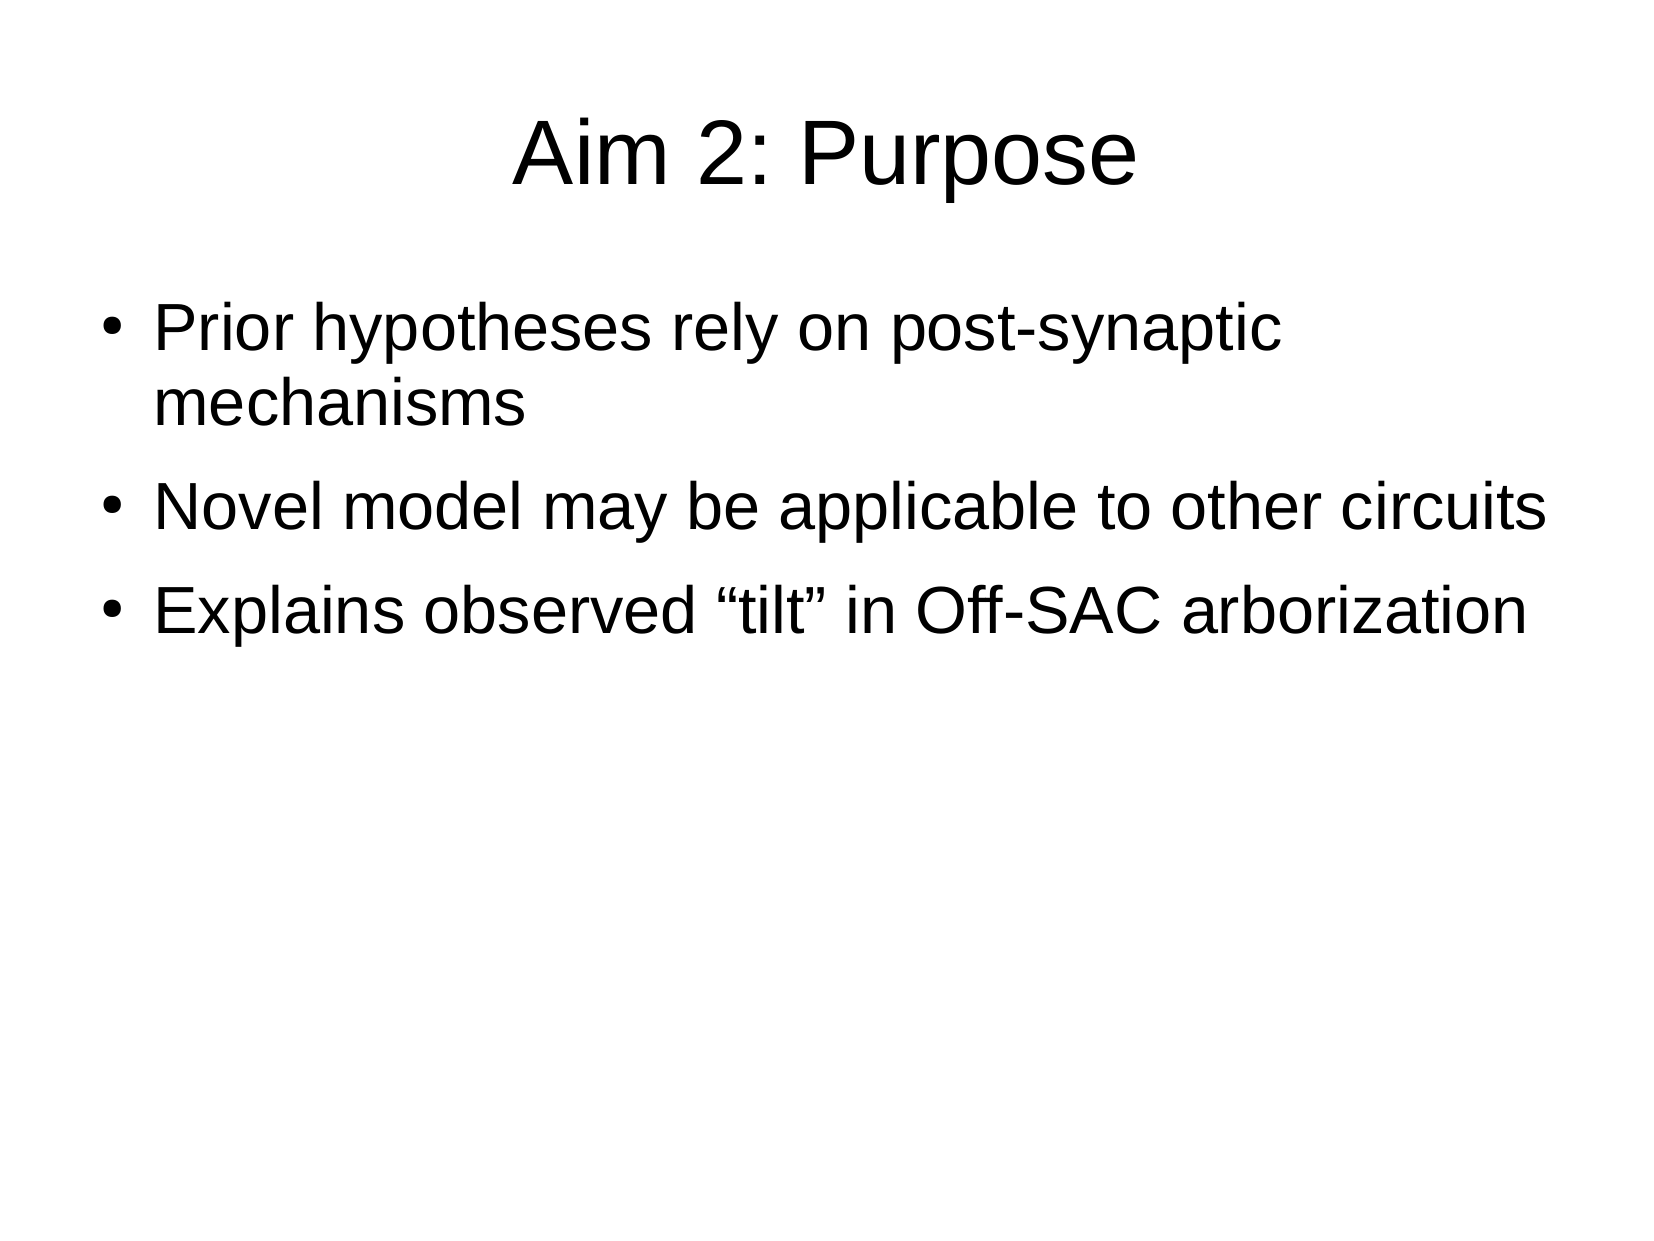

# Aim 2: Purpose
Prior hypotheses rely on post-synaptic mechanisms
Novel model may be applicable to other circuits
Explains observed “tilt” in Off-SAC arborization